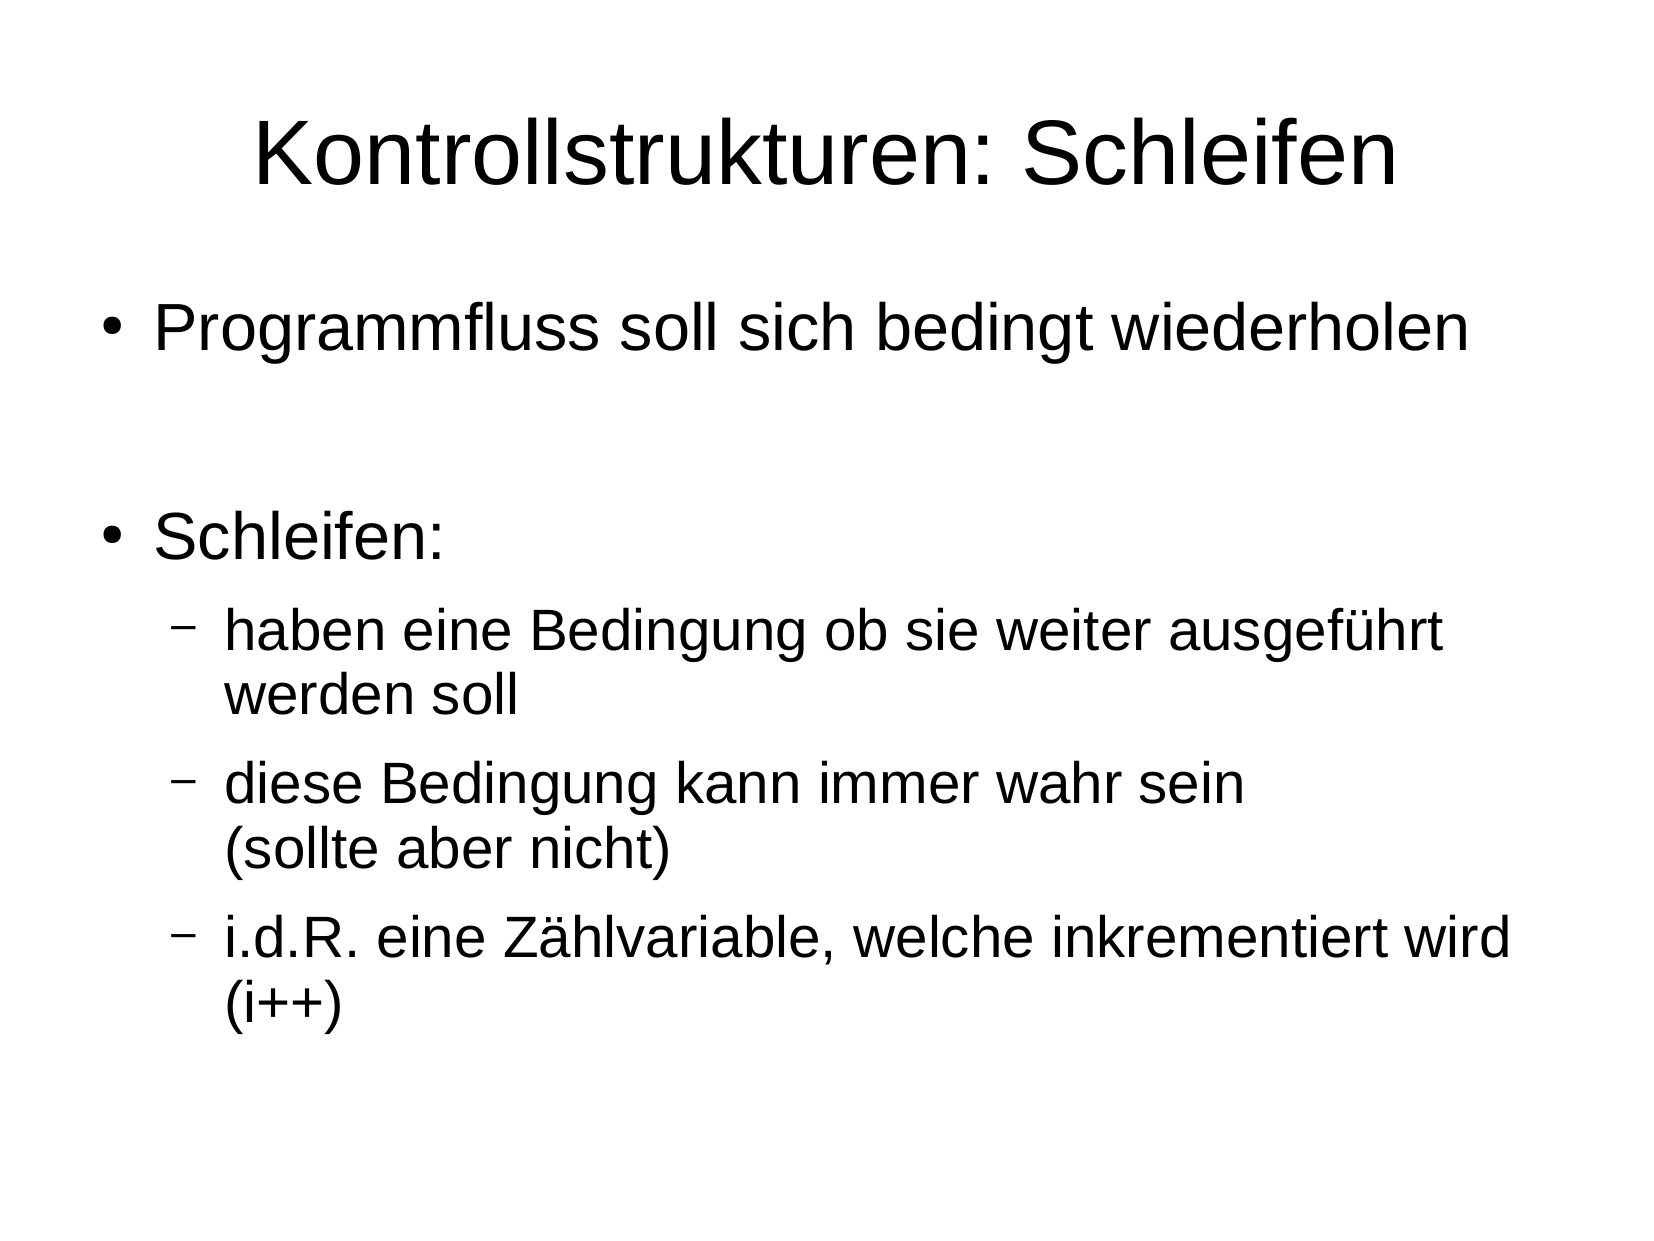

# Kontrollstrukturen: Schleifen
Programmfluss soll sich bedingt wiederholen
Schleifen:
haben eine Bedingung ob sie weiter ausgeführt werden soll
diese Bedingung kann immer wahr sein
(sollte aber nicht)
i.d.R. eine Zählvariable, welche inkrementiert wird (i++)